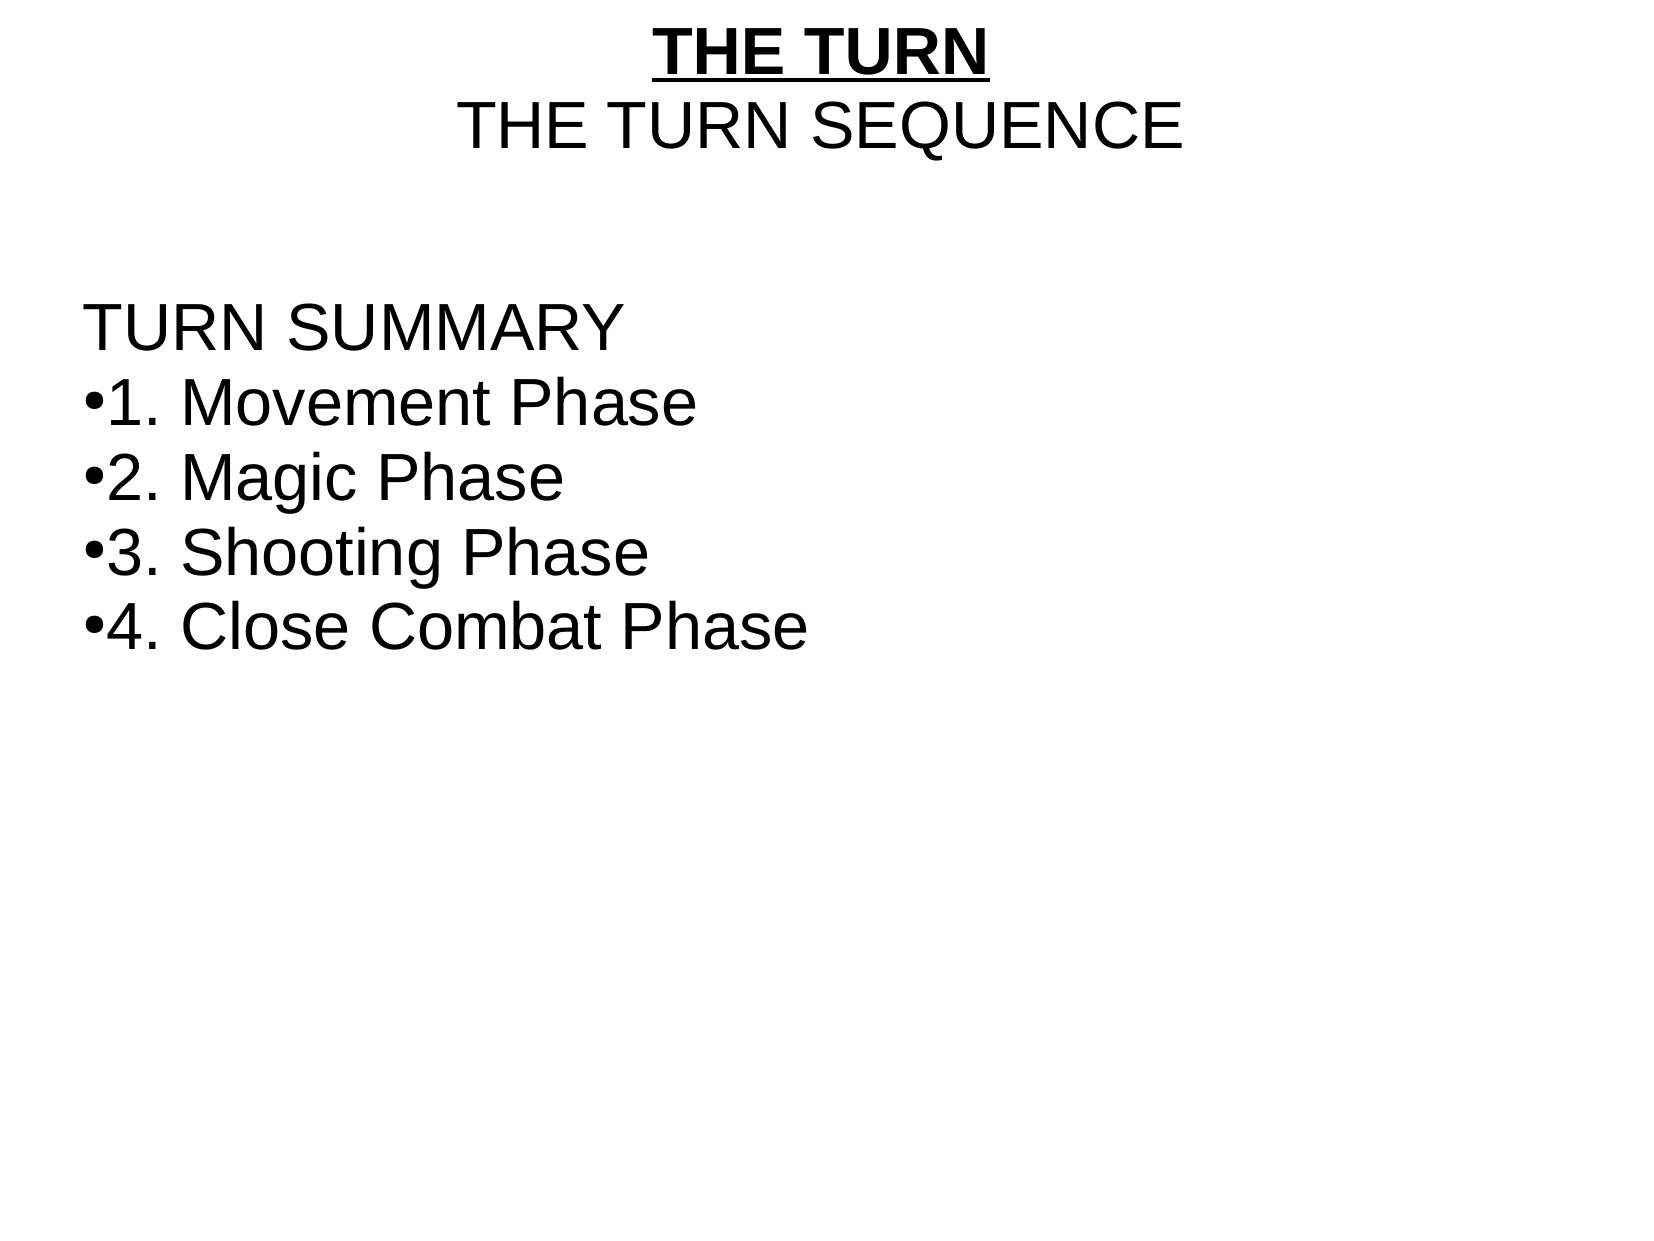

# THE TURN THE TURN SEQUENCE
TURN SUMMARY
1. Movement Phase
2. Magic Phase
3. Shooting Phase
4. Close Combat Phase